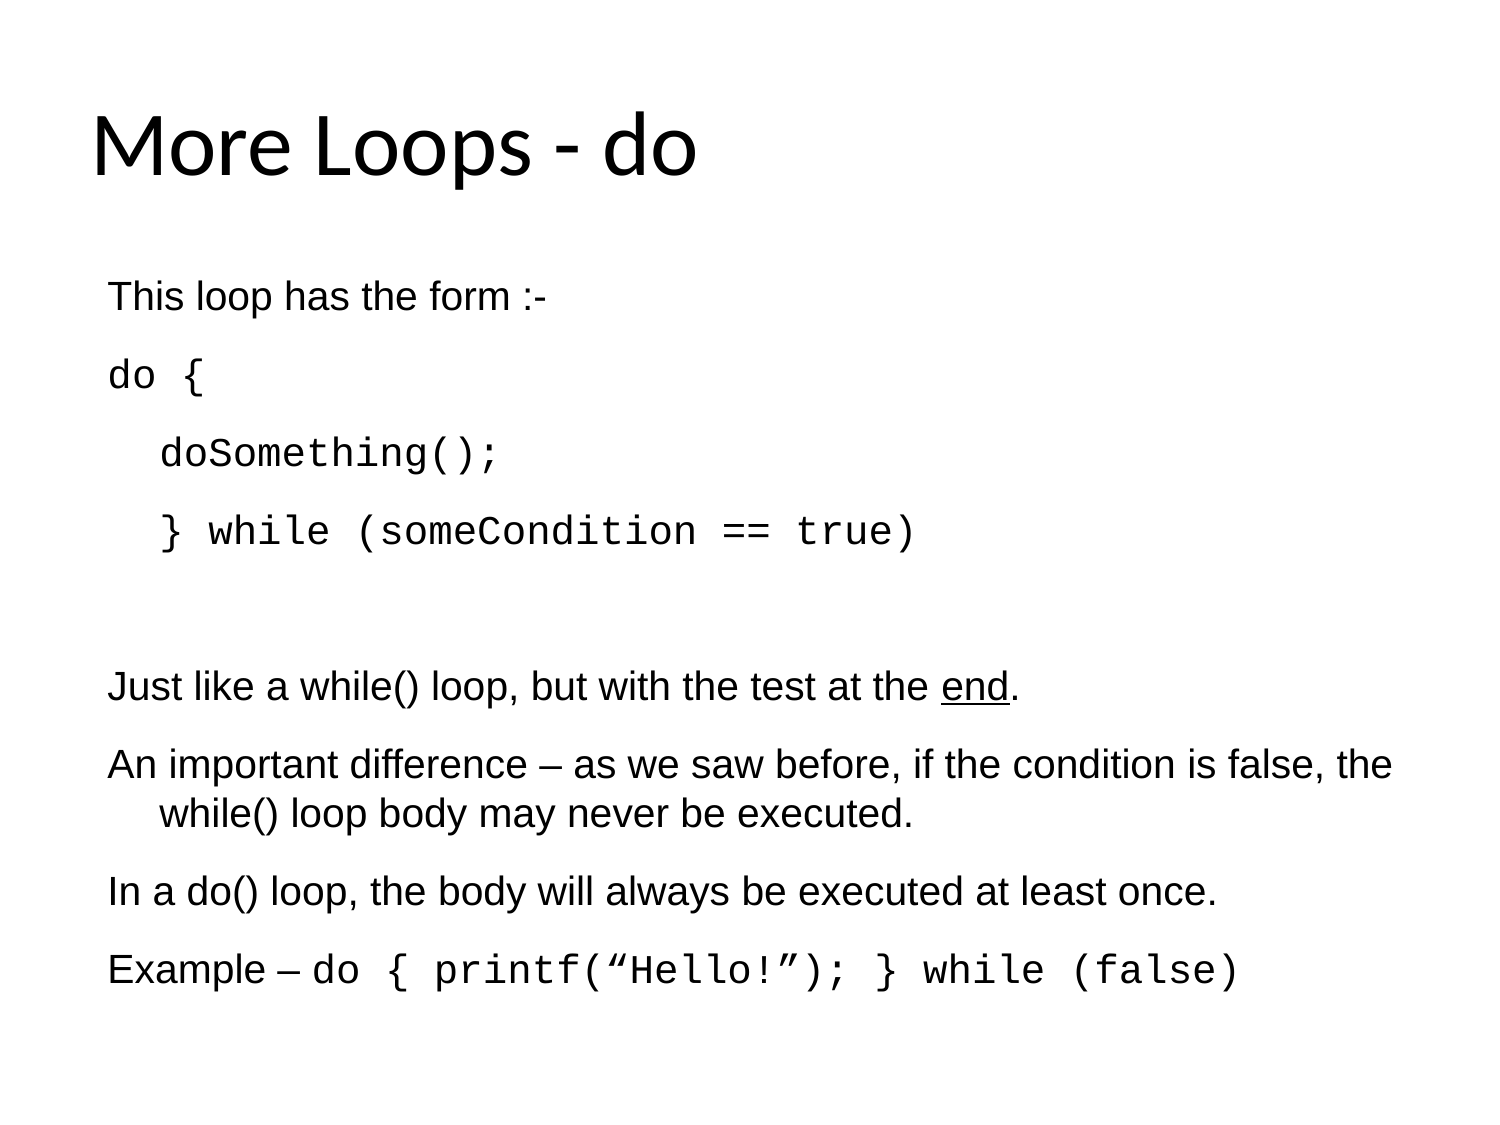

# More Loops - do
This loop has the form :-
do {
	doSomething();
	} while (someCondition == true)
Just like a while() loop, but with the test at the end.
An important difference – as we saw before, if the condition is false, the while() loop body may never be executed.
In a do() loop, the body will always be executed at least once.
Example – do { printf(“Hello!”); } while (false)